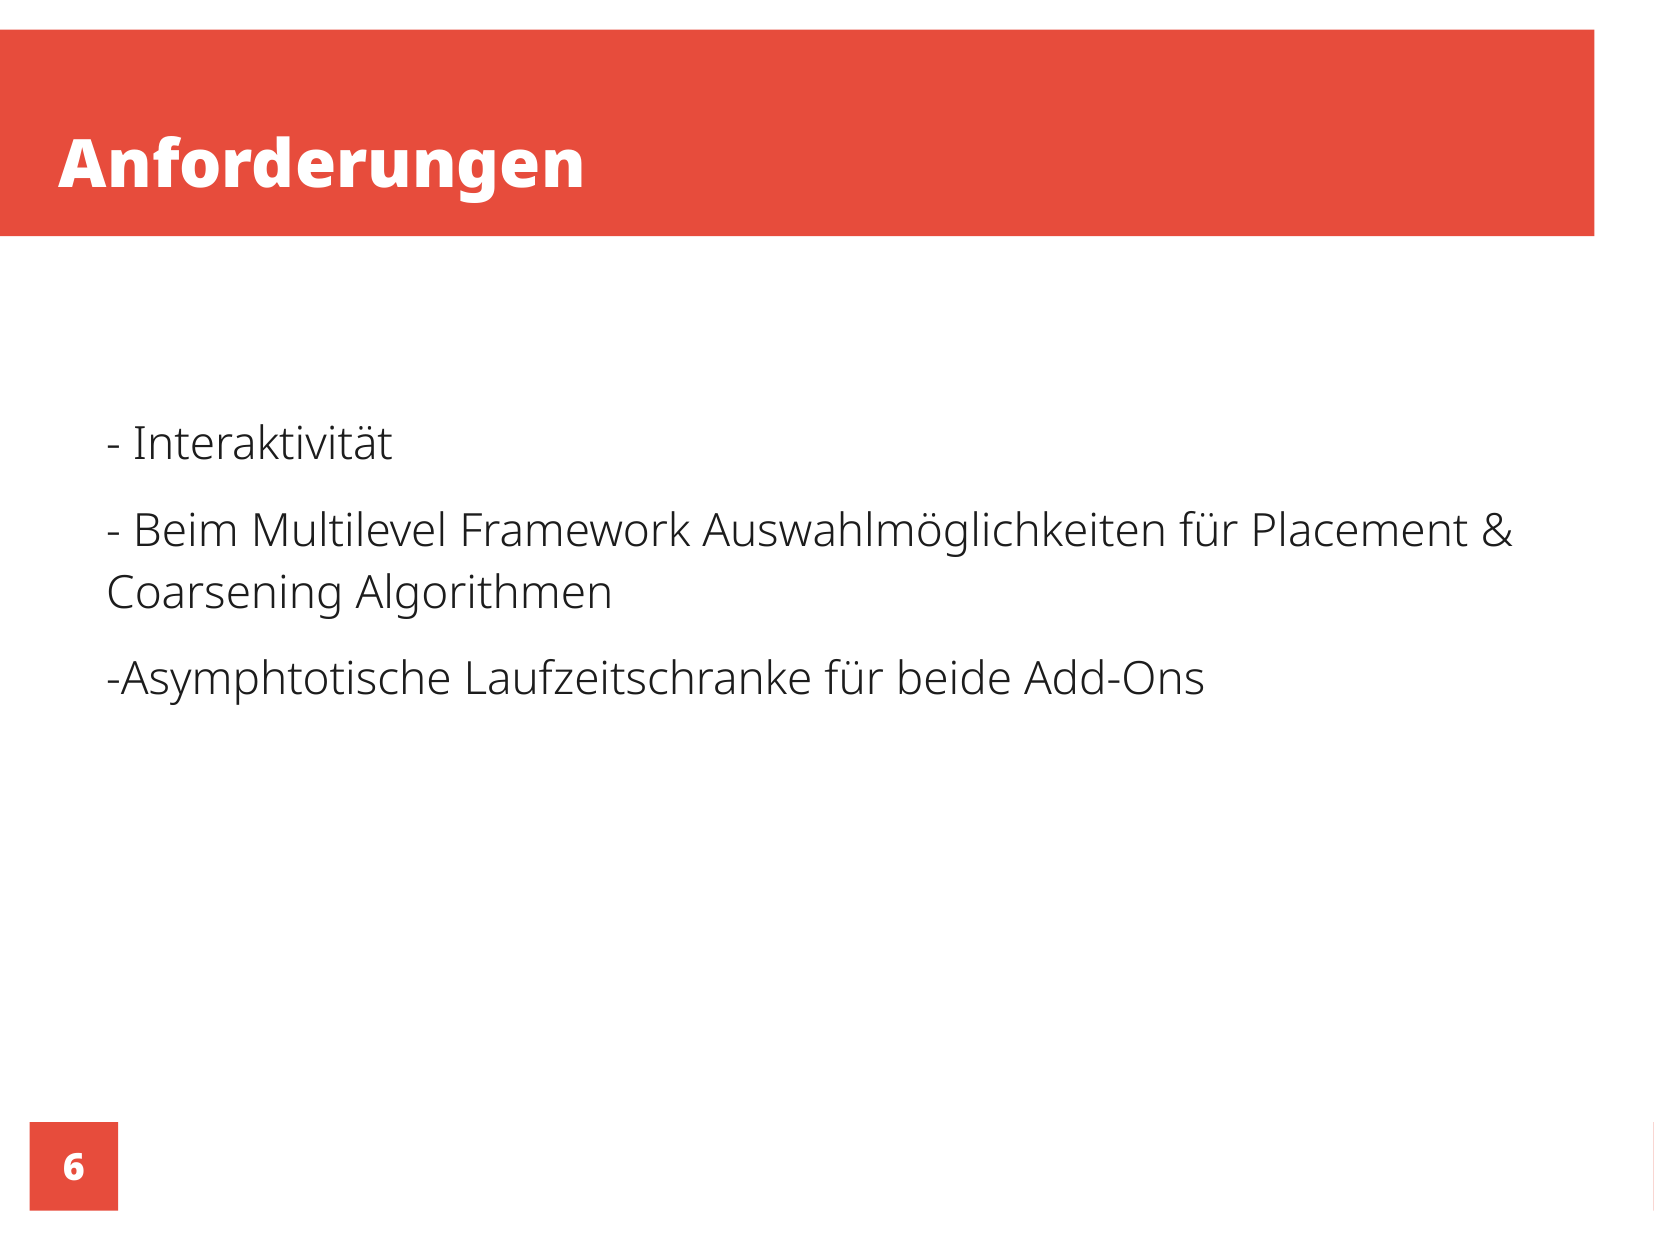

# Anforderungen
- Interaktivität
- Beim Multilevel Framework Auswahlmöglichkeiten für Placement & Coarsening Algorithmen
-Asymphtotische Laufzeitschranke für beide Add-Ons
6